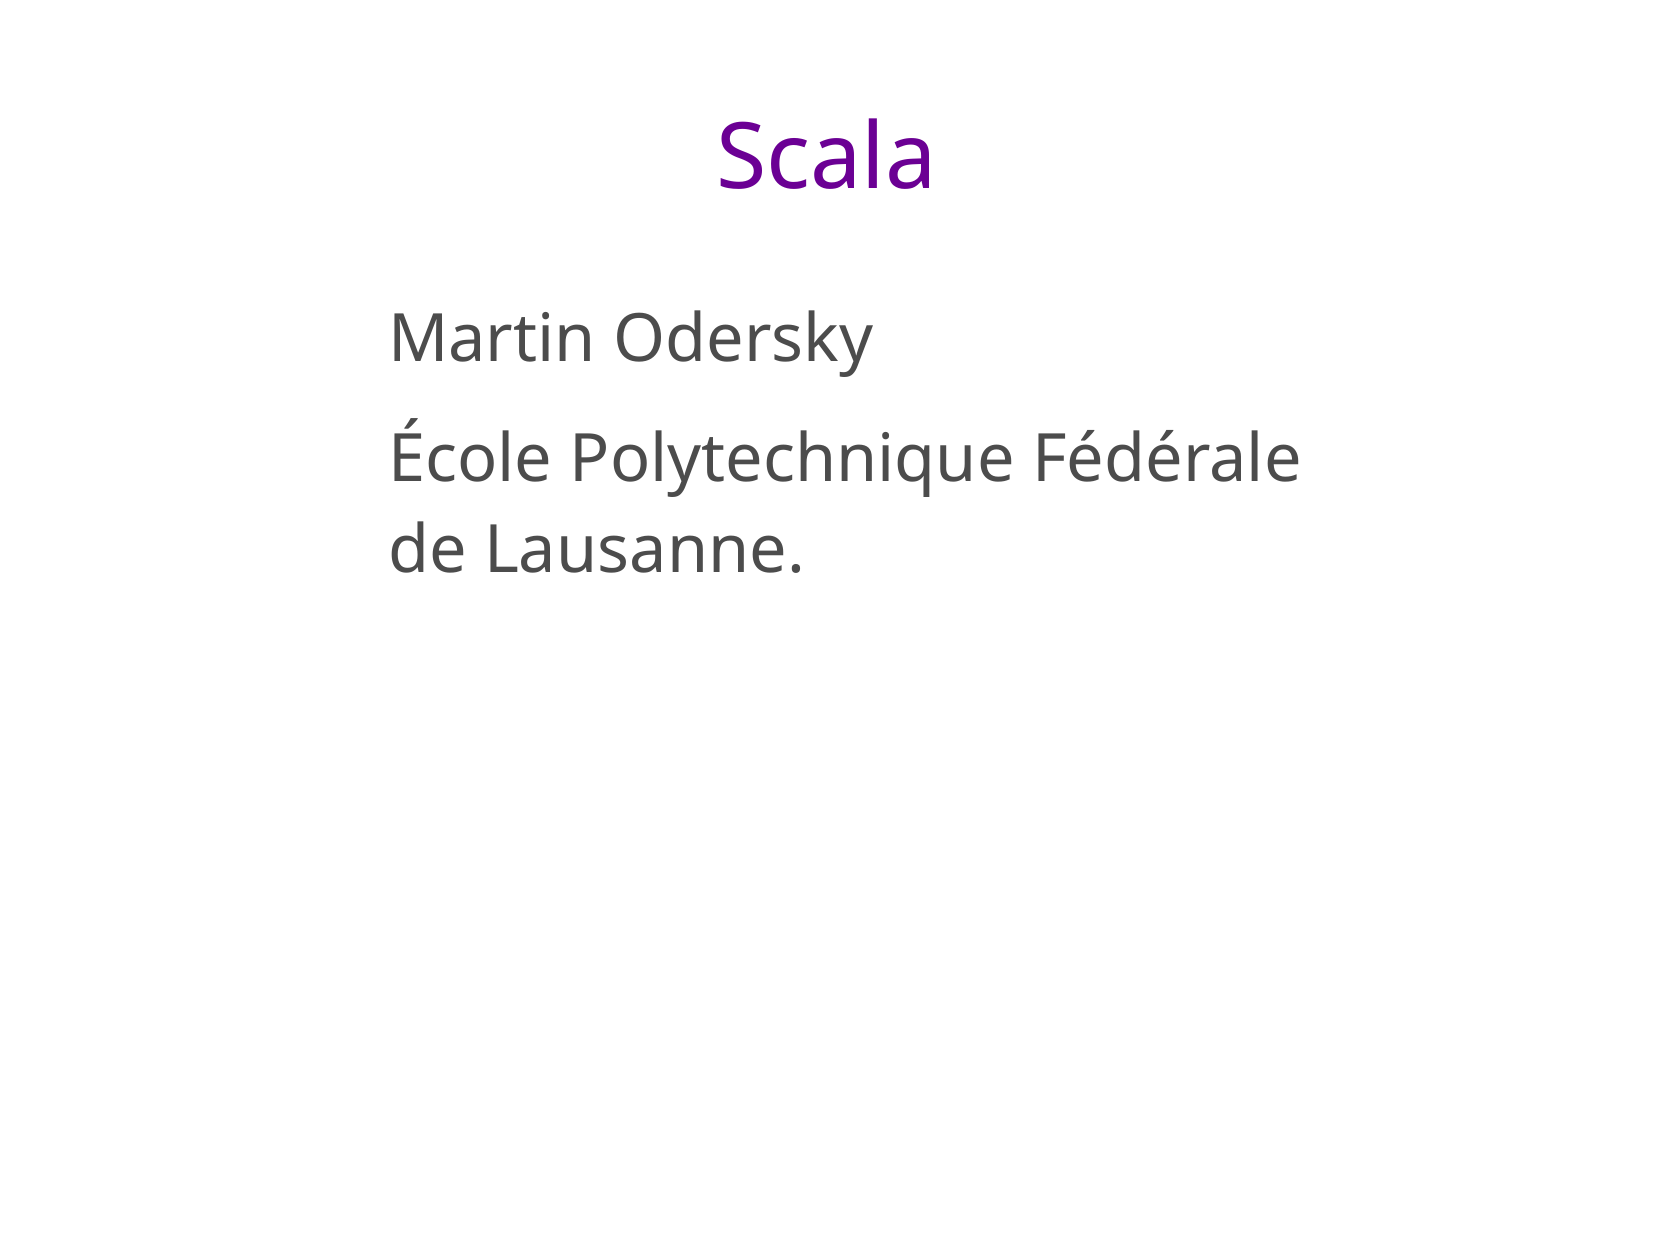

# Scala
Martin Odersky
École Polytechnique Fédérale de Lausanne.